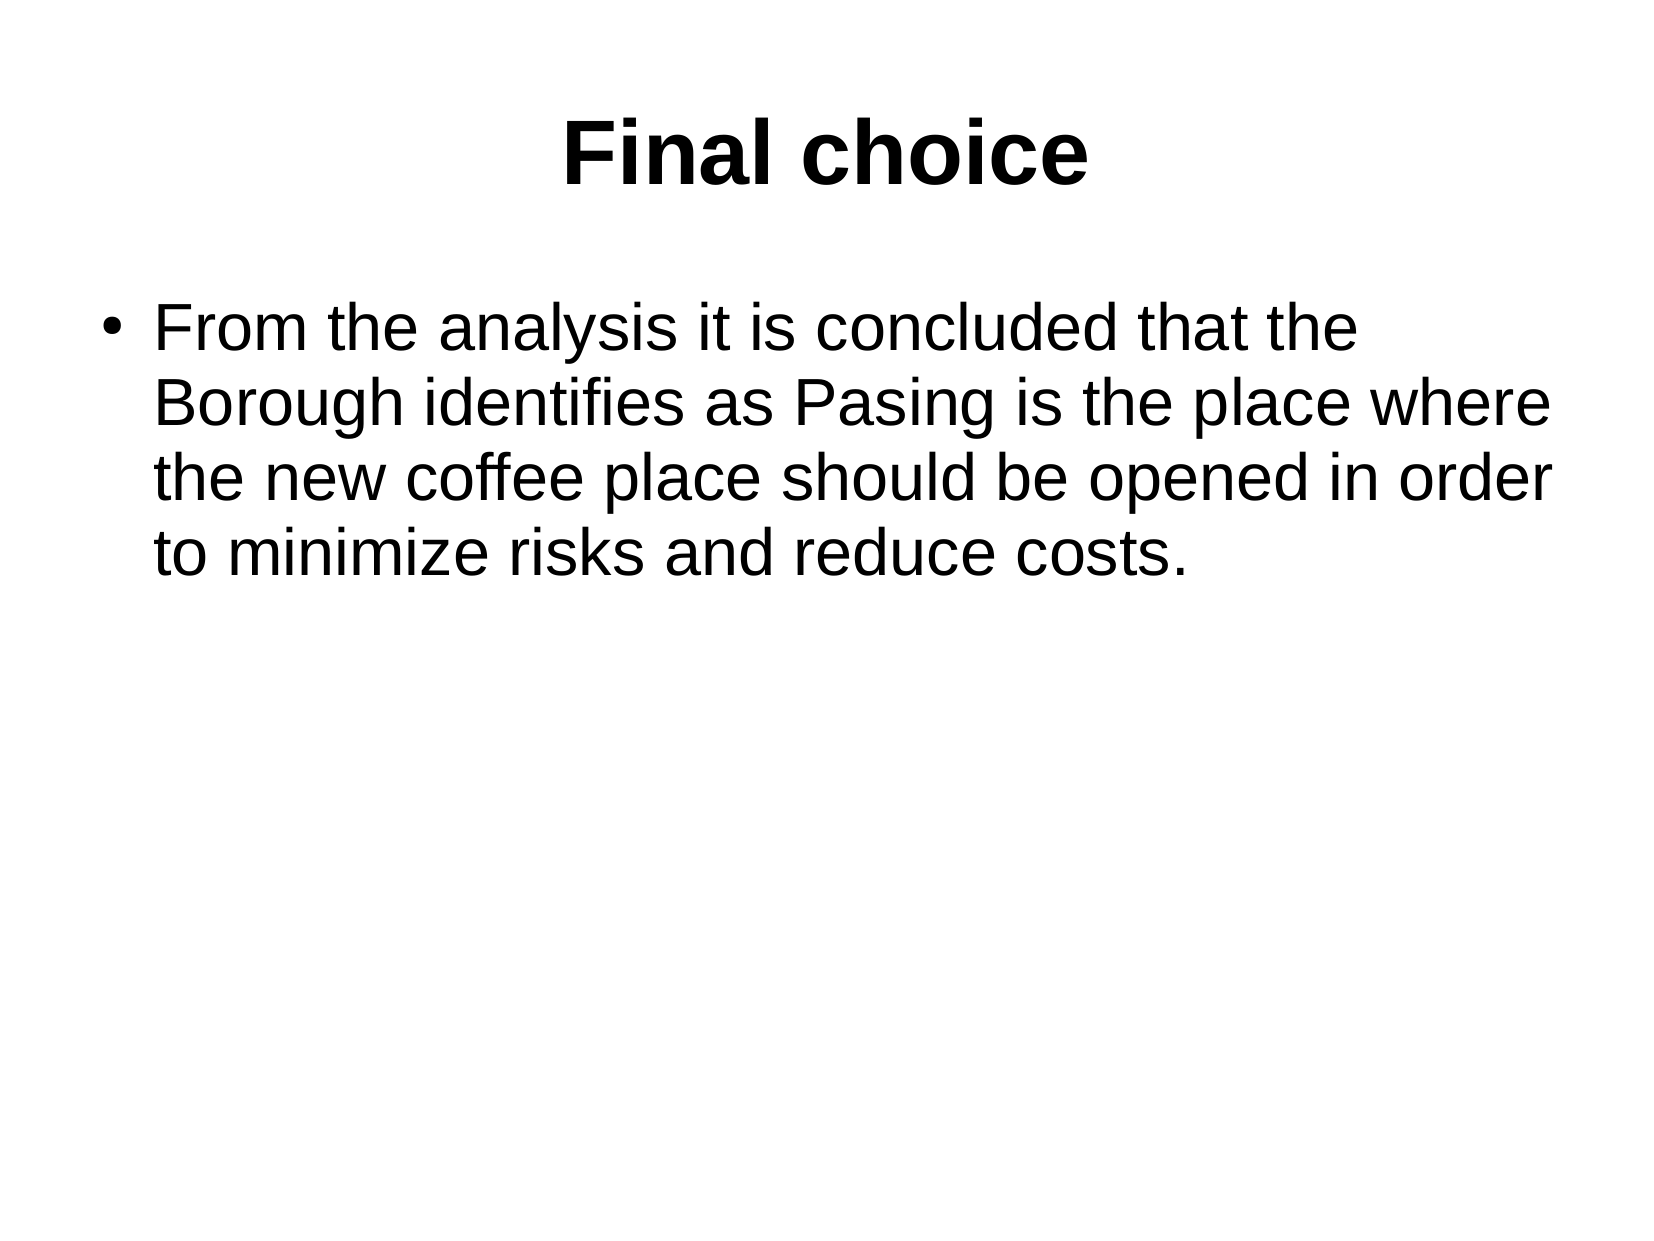

# Final choice
From the analysis it is concluded that the Borough identifies as Pasing is the place where the new coffee place should be opened in order to minimize risks and reduce costs.